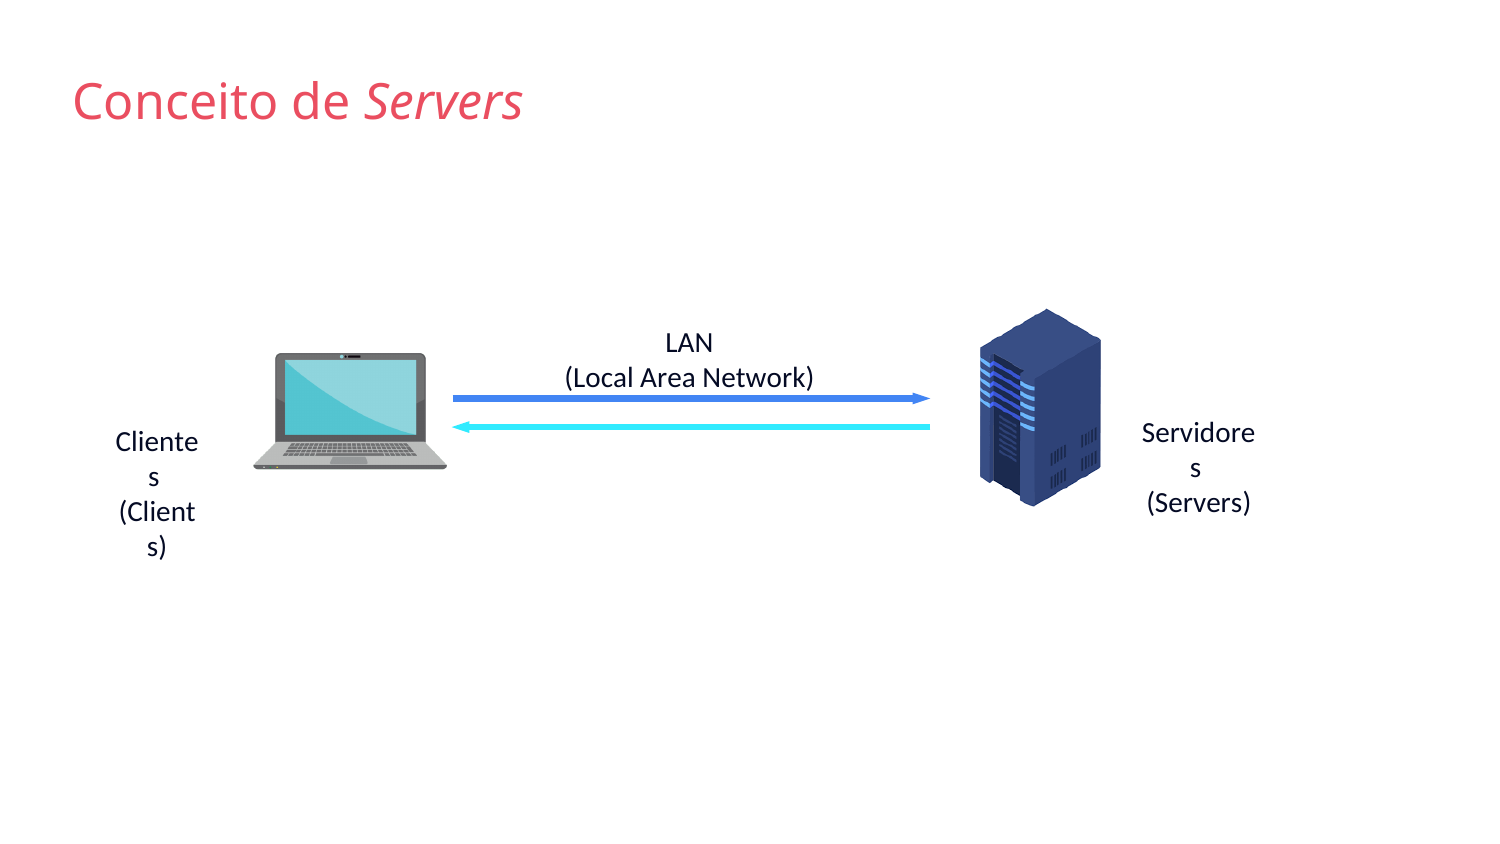

Conceito de Servers
LAN
(Local Area Network)
Servidores
(Servers)
Clientes
(Clients)